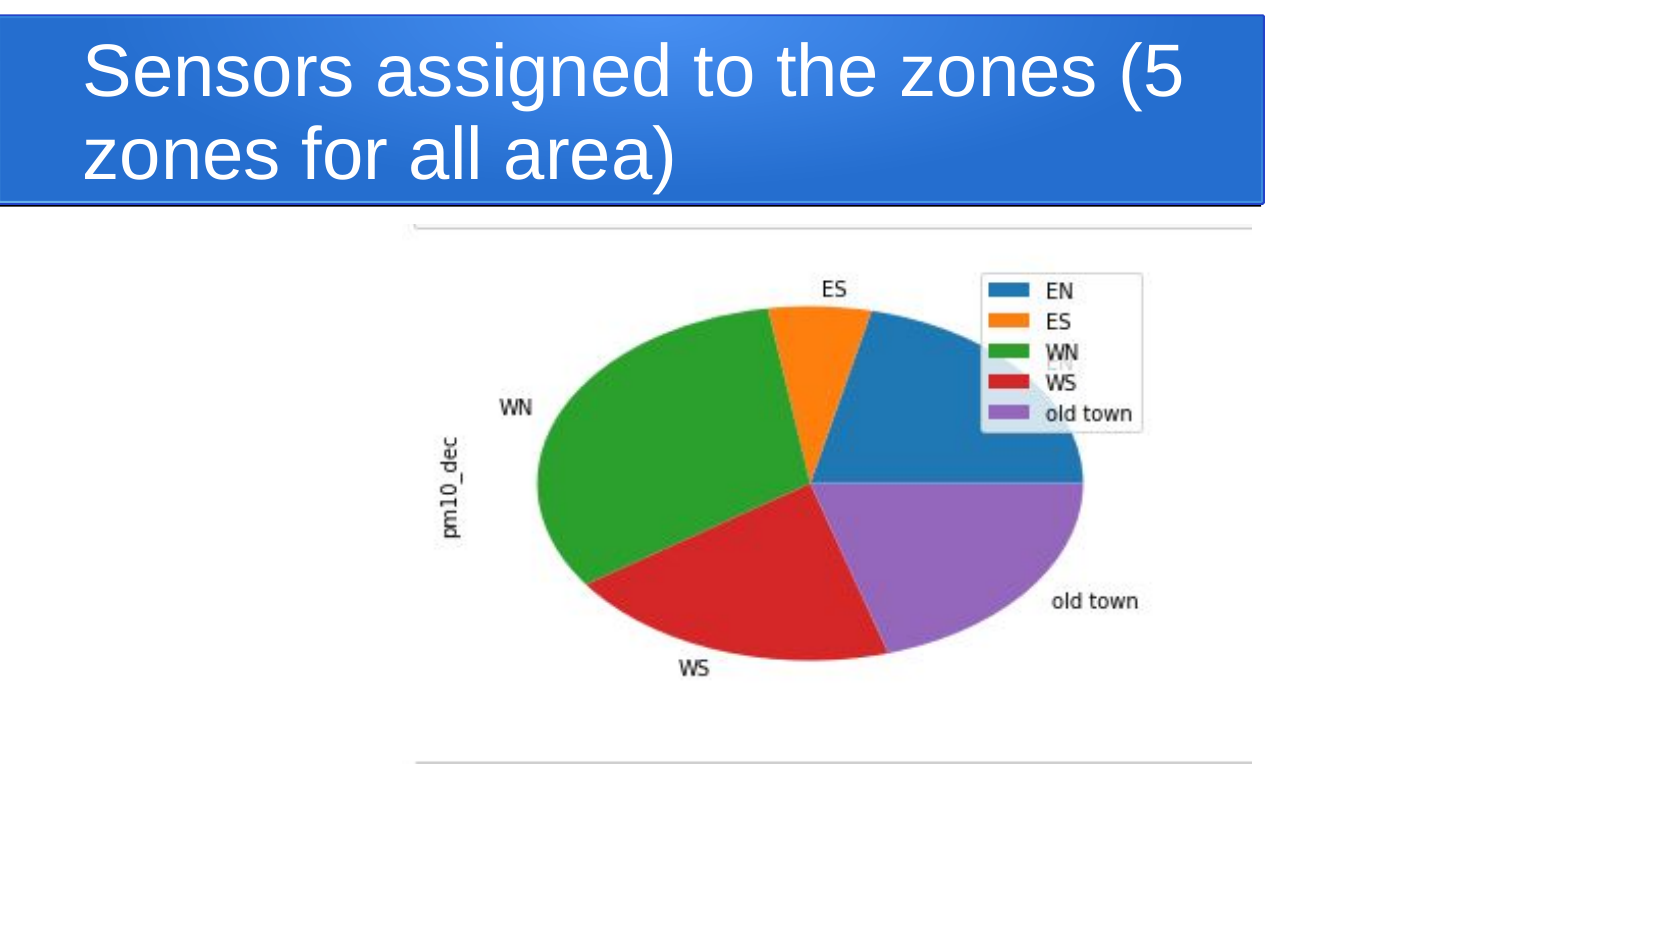

# Sensors assigned to the zones (5 zones for all area)